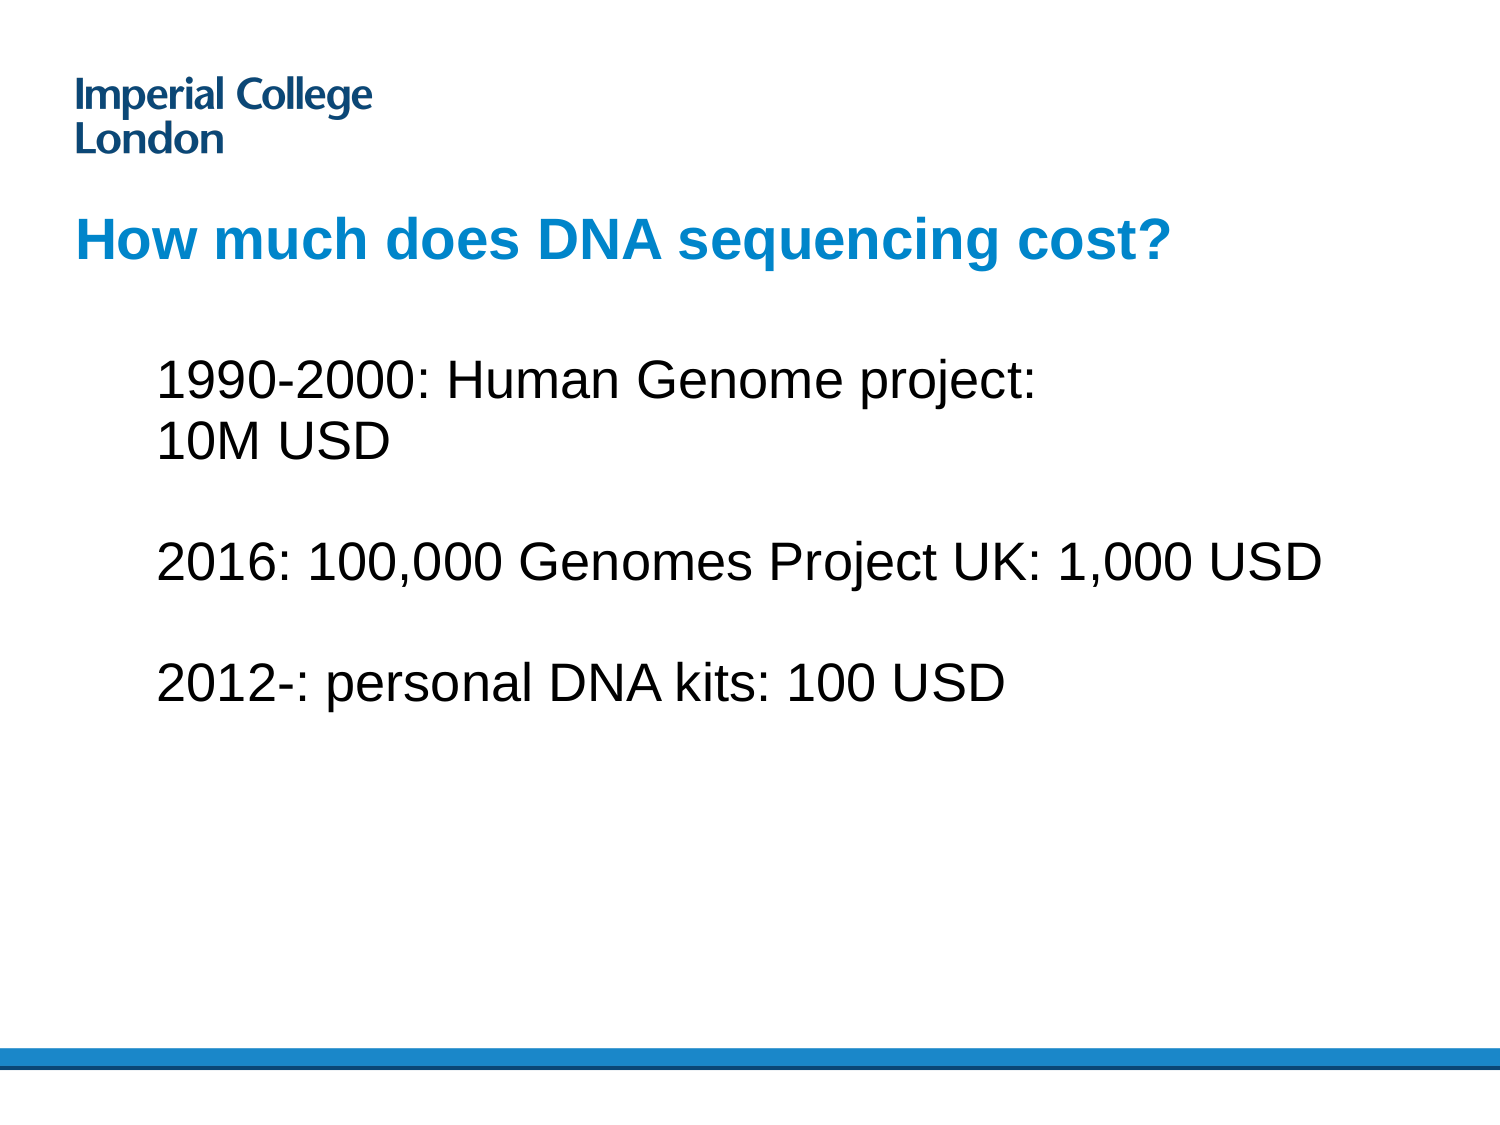

# How much does DNA sequencing cost?
1990-2000: Human Genome project:
10M USD
2016: 100,000 Genomes Project UK: 1,000 USD
2012-: personal DNA kits: 100 USD